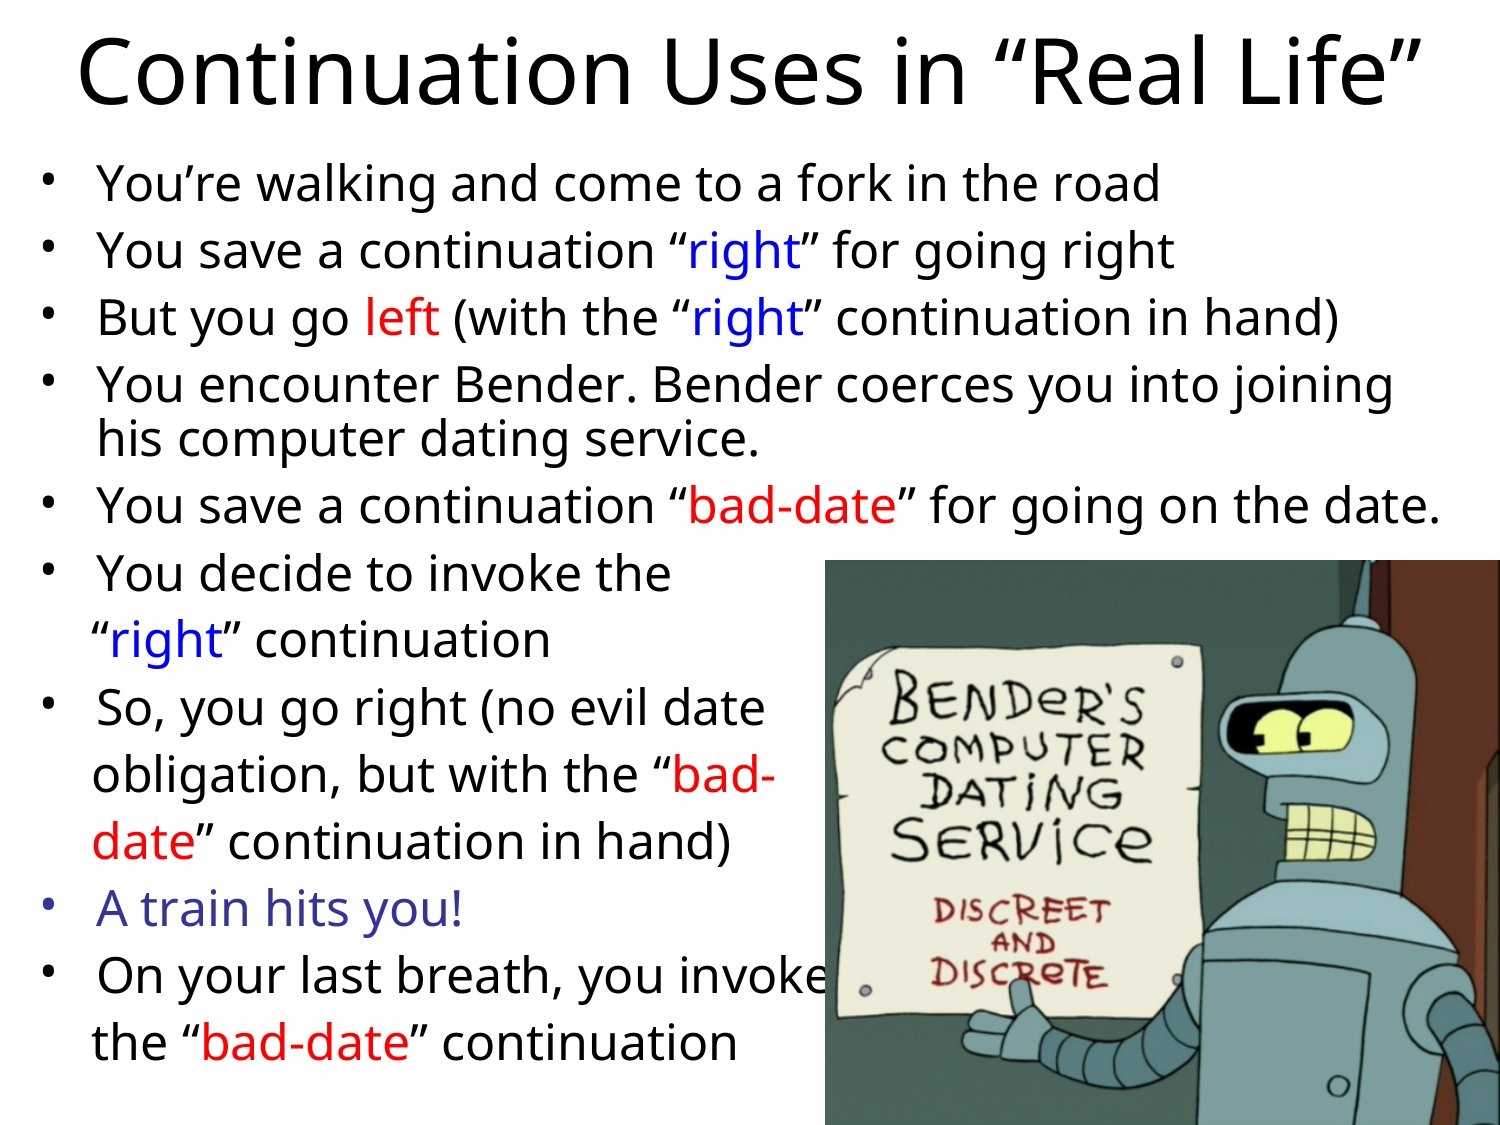

# Continuation Uses in “Real Life”
You’re walking and come to a fork in the road
You save a continuation “right” for going right
But you go left (with the “right” continuation in hand)
You encounter Bender. Bender coerces you into joining his computer dating service.
You save a continuation “bad-date” for going on the date.
You decide to invoke the
 “right” continuation
So, you go right (no evil date
 obligation, but with the “bad-
 date” continuation in hand)
A train hits you!
On your last breath, you invoke
 the “bad-date” continuation
12